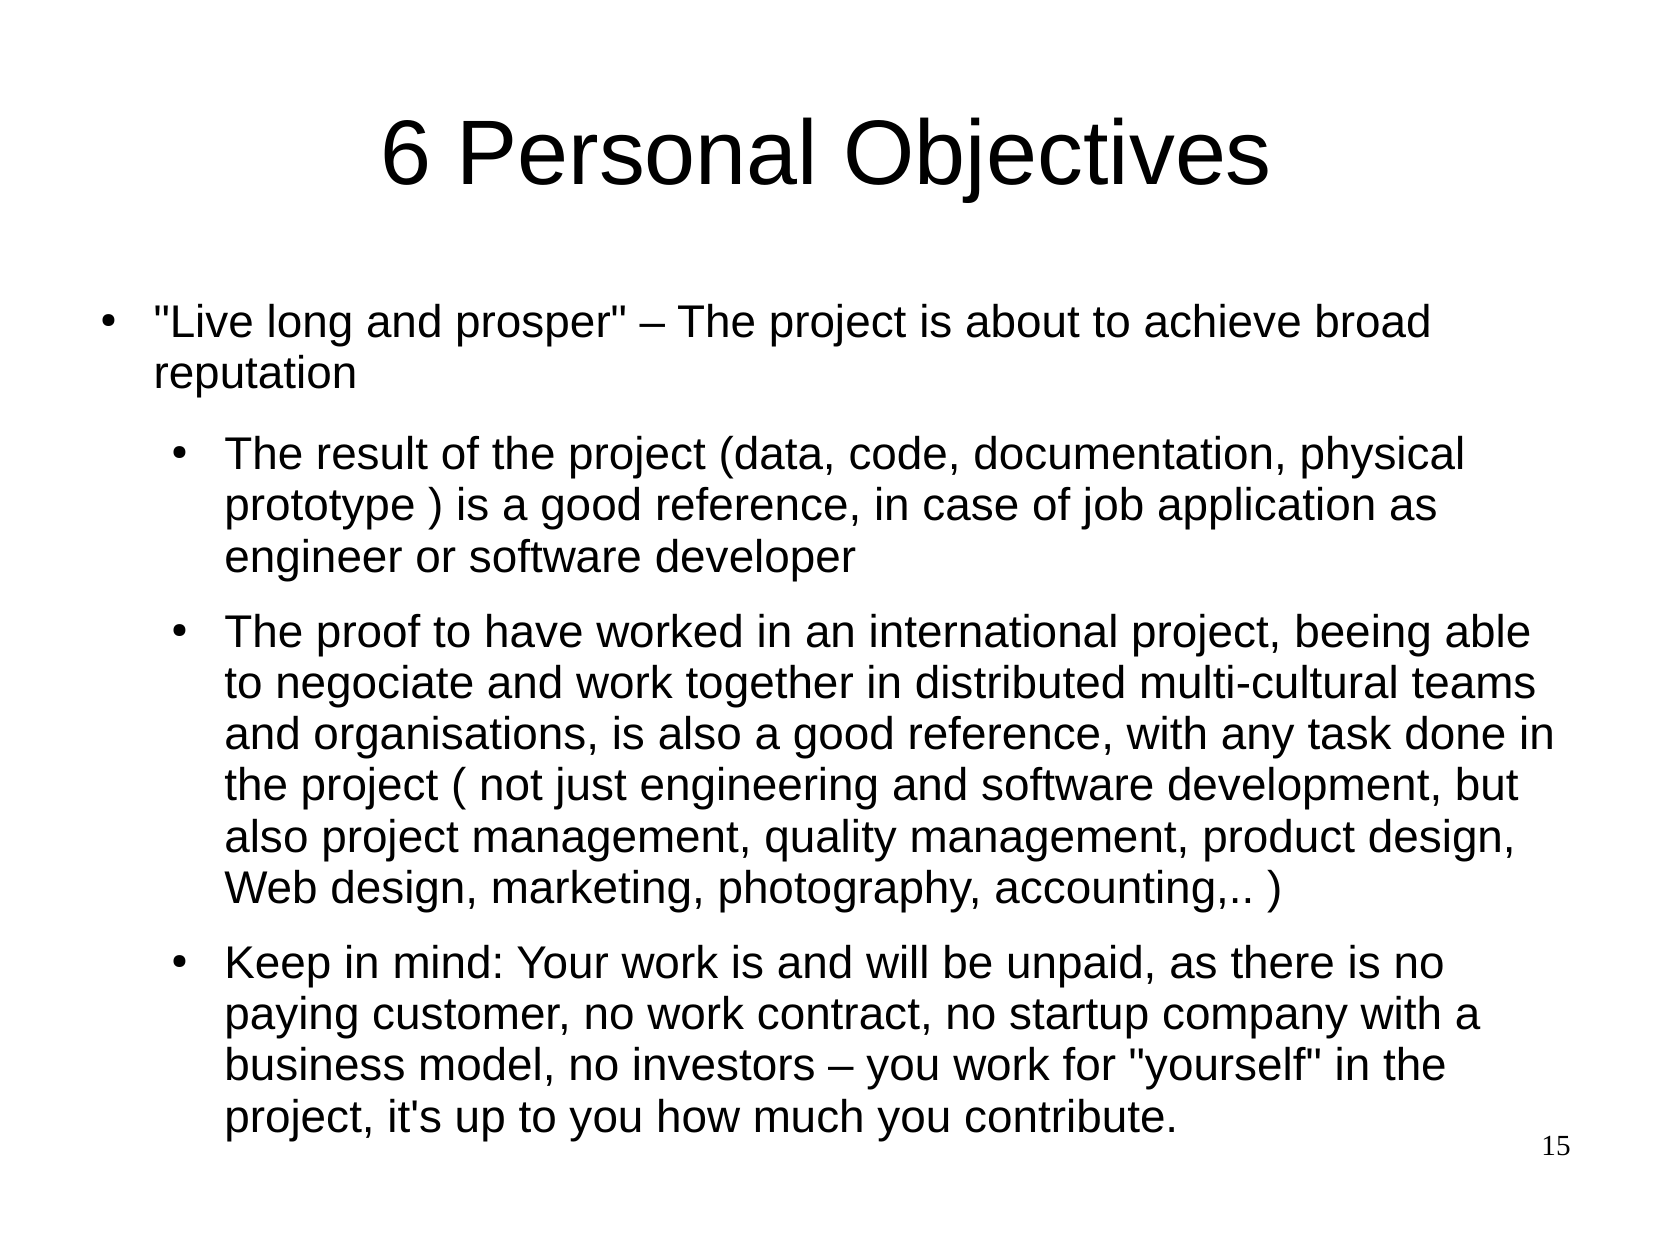

# 6 Personal Objectives
"Live long and prosper" – The project is about to achieve broad reputation
The result of the project (data, code, documentation, physical prototype ) is a good reference, in case of job application as engineer or software developer
The proof to have worked in an international project, beeing able to negociate and work together in distributed multi-cultural teams and organisations, is also a good reference, with any task done in the project ( not just engineering and software development, but also project management, quality management, product design, Web design, marketing, photography, accounting,.. )
Keep in mind: Your work is and will be unpaid, as there is no paying customer, no work contract, no startup company with a business model, no investors – you work for "yourself" in the project, it's up to you how much you contribute.
15